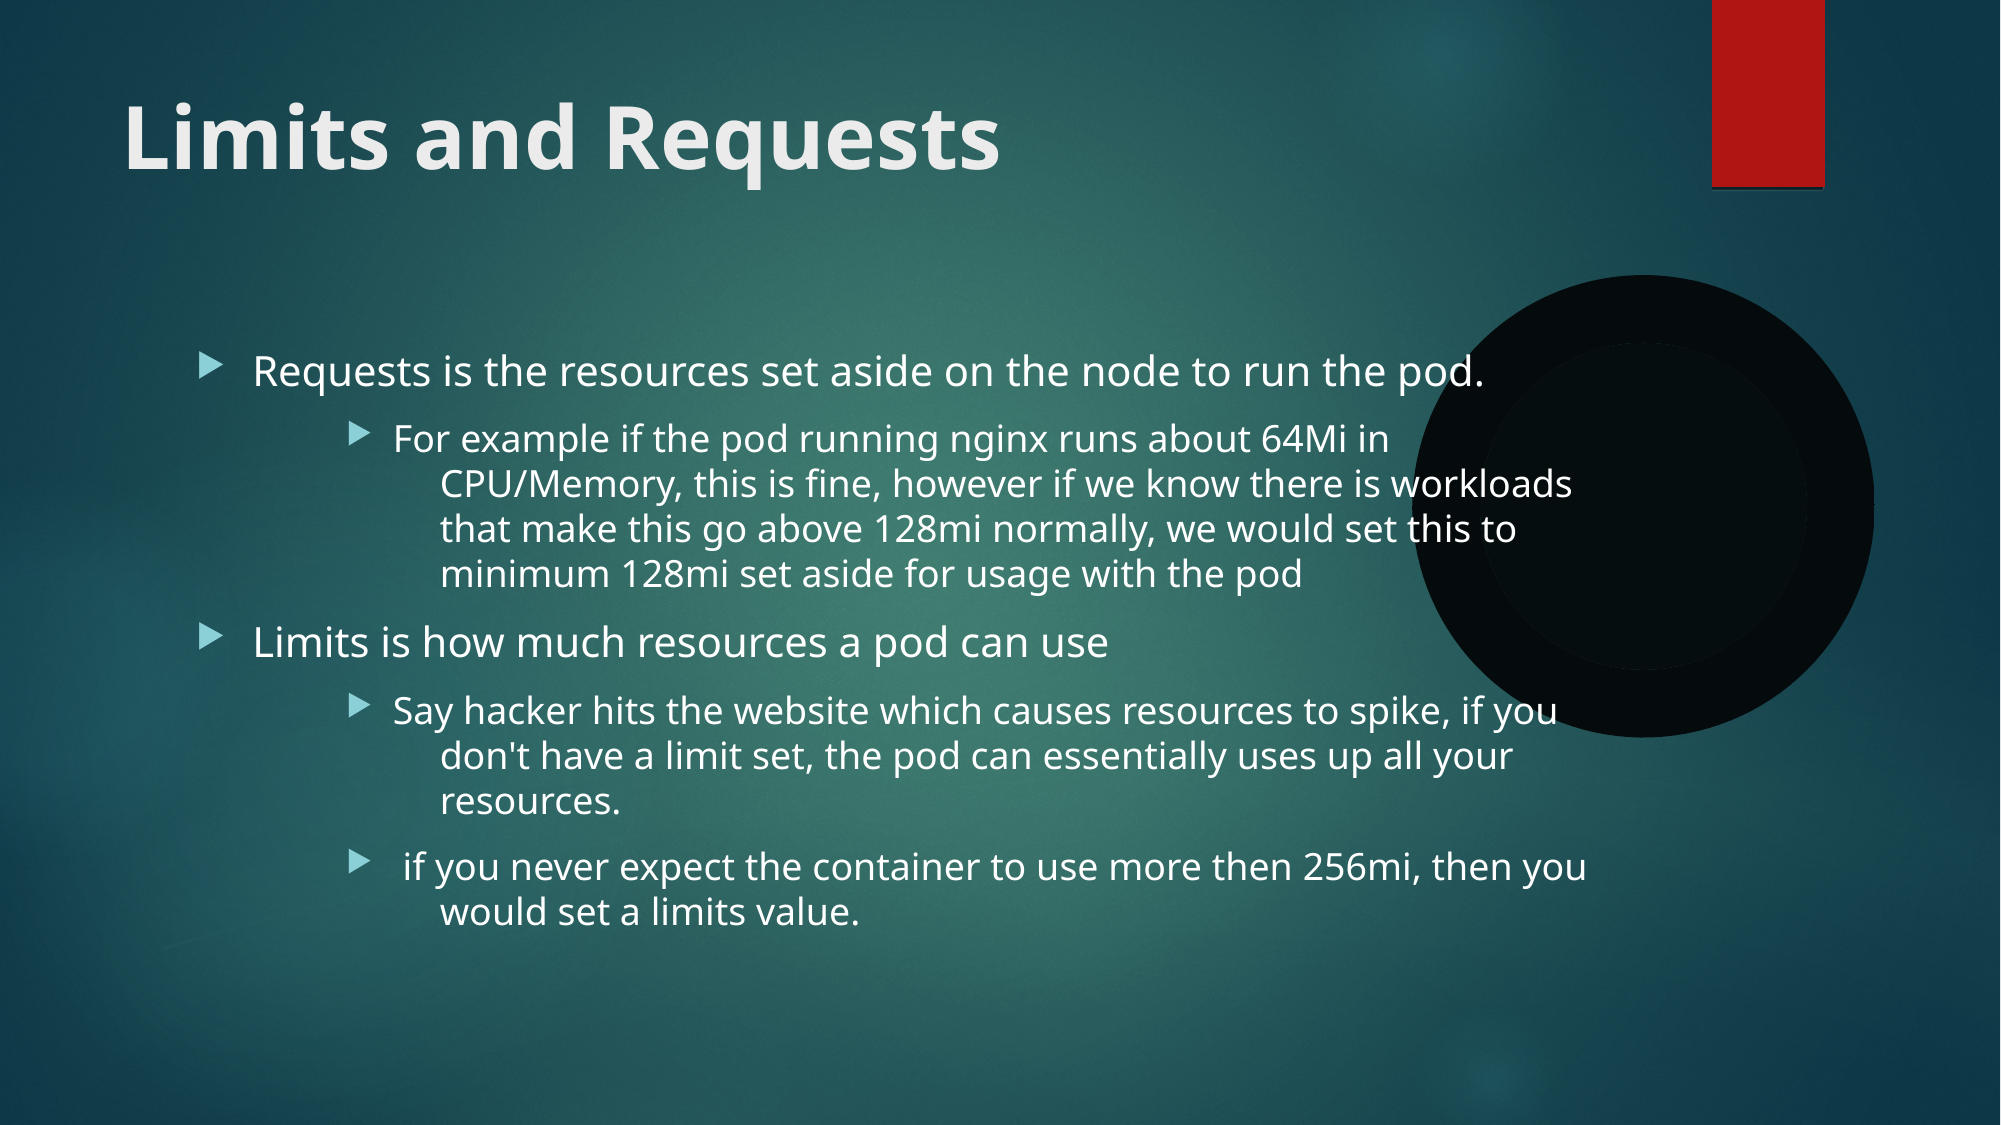

# Limits and Requests
Requests is the resources set aside on the node to run the pod.
For example if the pod running nginx runs about 64Mi in CPU/Memory, this is fine, however if we know there is workloads that make this go above 128mi normally, we would set this to minimum 128mi set aside for usage with the pod
Limits is how much resources a pod can use
Say hacker hits the website which causes resources to spike, if you don't have a limit set, the pod can essentially uses up all your resources.
 if you never expect the container to use more then 256mi, then you would set a limits value.